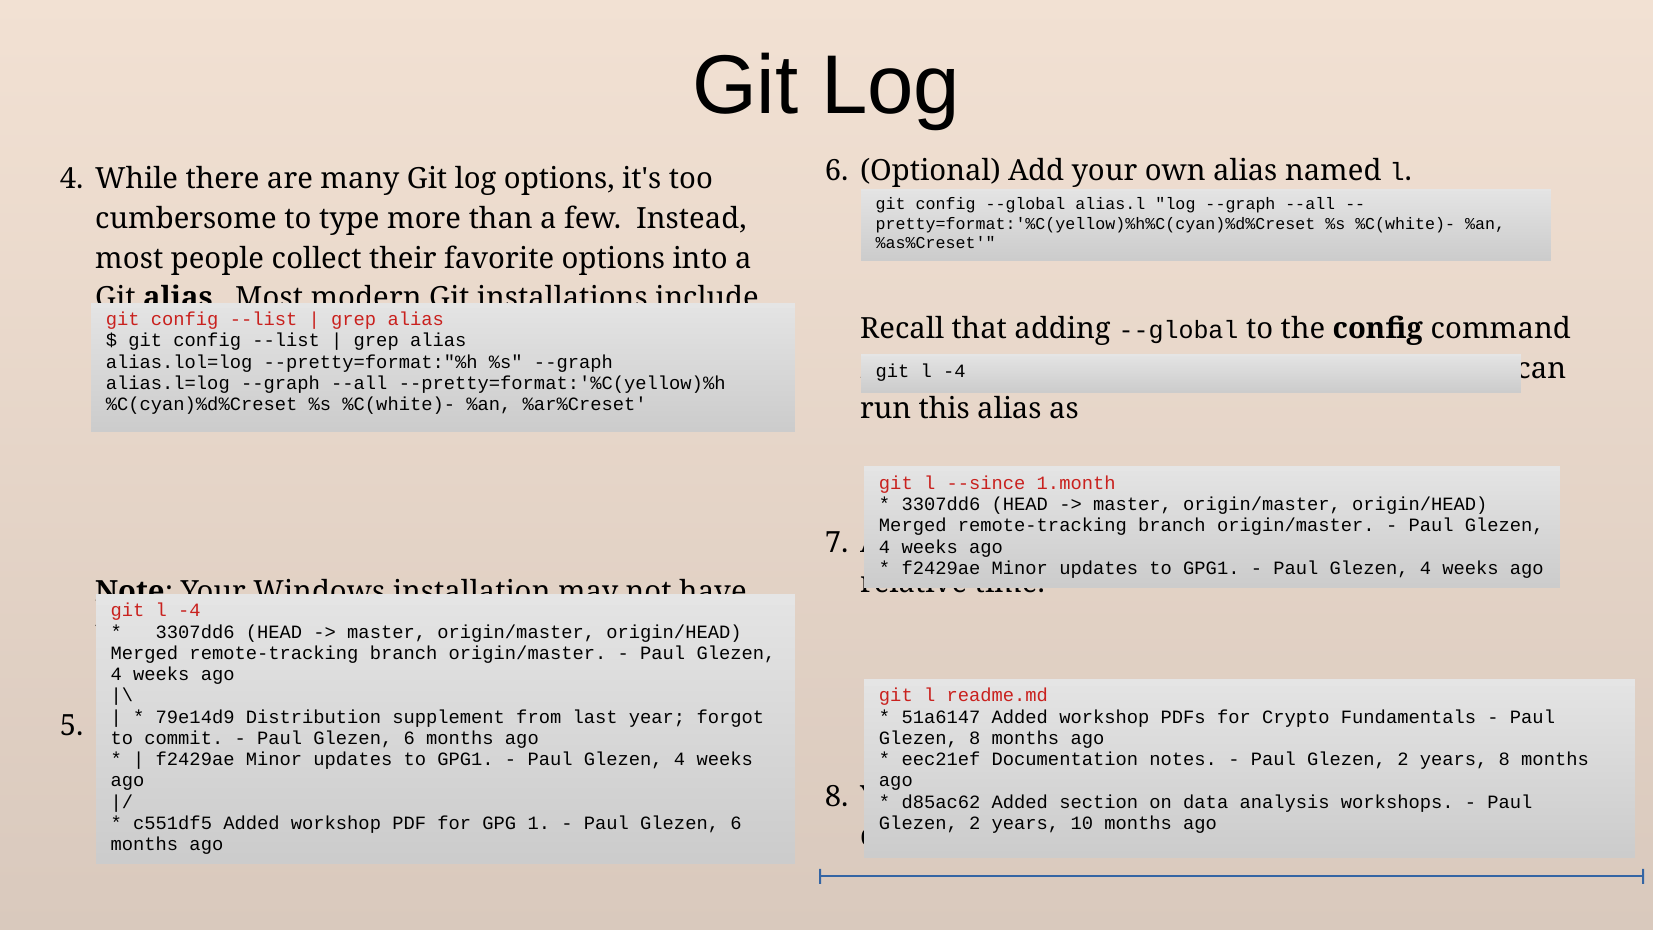

# Git Log
(Optional) Add your own alias named l.
Recall that adding --global to the config command makes it available to all your repositories. You can run this alias as
Another way to restrict the commits is through relative time.
You can also restrict to commits applied to a directory hierarchy or to a single file.
While there are many Git log options, it's too cumbersome to type more than a few. Instead, most people collect their favorite options into a Git alias. Most modern Git installations include a few log aliases out-of-the-box.
Note: Your Windows installation may not have the grep utility. In this case, just list all the aliases.
List the last four entries using the l (letter el) alias.
git config --global alias.l "log --graph --all --pretty=format:'%C(yellow)%h%C(cyan)%d%Creset %s %C(white)- %an, %as%Creset'"
git config --list | grep alias
$ git config --list | grep alias
alias.lol=log --pretty=format:"%h %s" --graph
alias.l=log --graph --all --pretty=format:'%C(yellow)%h%C(cyan)%d%Creset %s %C(white)- %an, %ar%Creset'
git l -4
git l --since 1.month
* 3307dd6 (HEAD -> master, origin/master, origin/HEAD) Merged remote-tracking branch origin/master. - Paul Glezen, 4 weeks ago
* f2429ae Minor updates to GPG1. - Paul Glezen, 4 weeks ago
git l -4
* 3307dd6 (HEAD -> master, origin/master, origin/HEAD) Merged remote-tracking branch origin/master. - Paul Glezen, 4 weeks ago
|\
| * 79e14d9 Distribution supplement from last year; forgot to commit. - Paul Glezen, 6 months ago
* | f2429ae Minor updates to GPG1. - Paul Glezen, 4 weeks ago
|/
* c551df5 Added workshop PDF for GPG 1. - Paul Glezen, 6 months ago
git l readme.md
* 51a6147 Added workshop PDFs for Crypto Fundamentals - Paul Glezen, 8 months ago
* eec21ef Documentation notes. - Paul Glezen, 2 years, 8 months ago
* d85ac62 Added section on data analysis workshops. - Paul Glezen, 2 years, 10 months ago